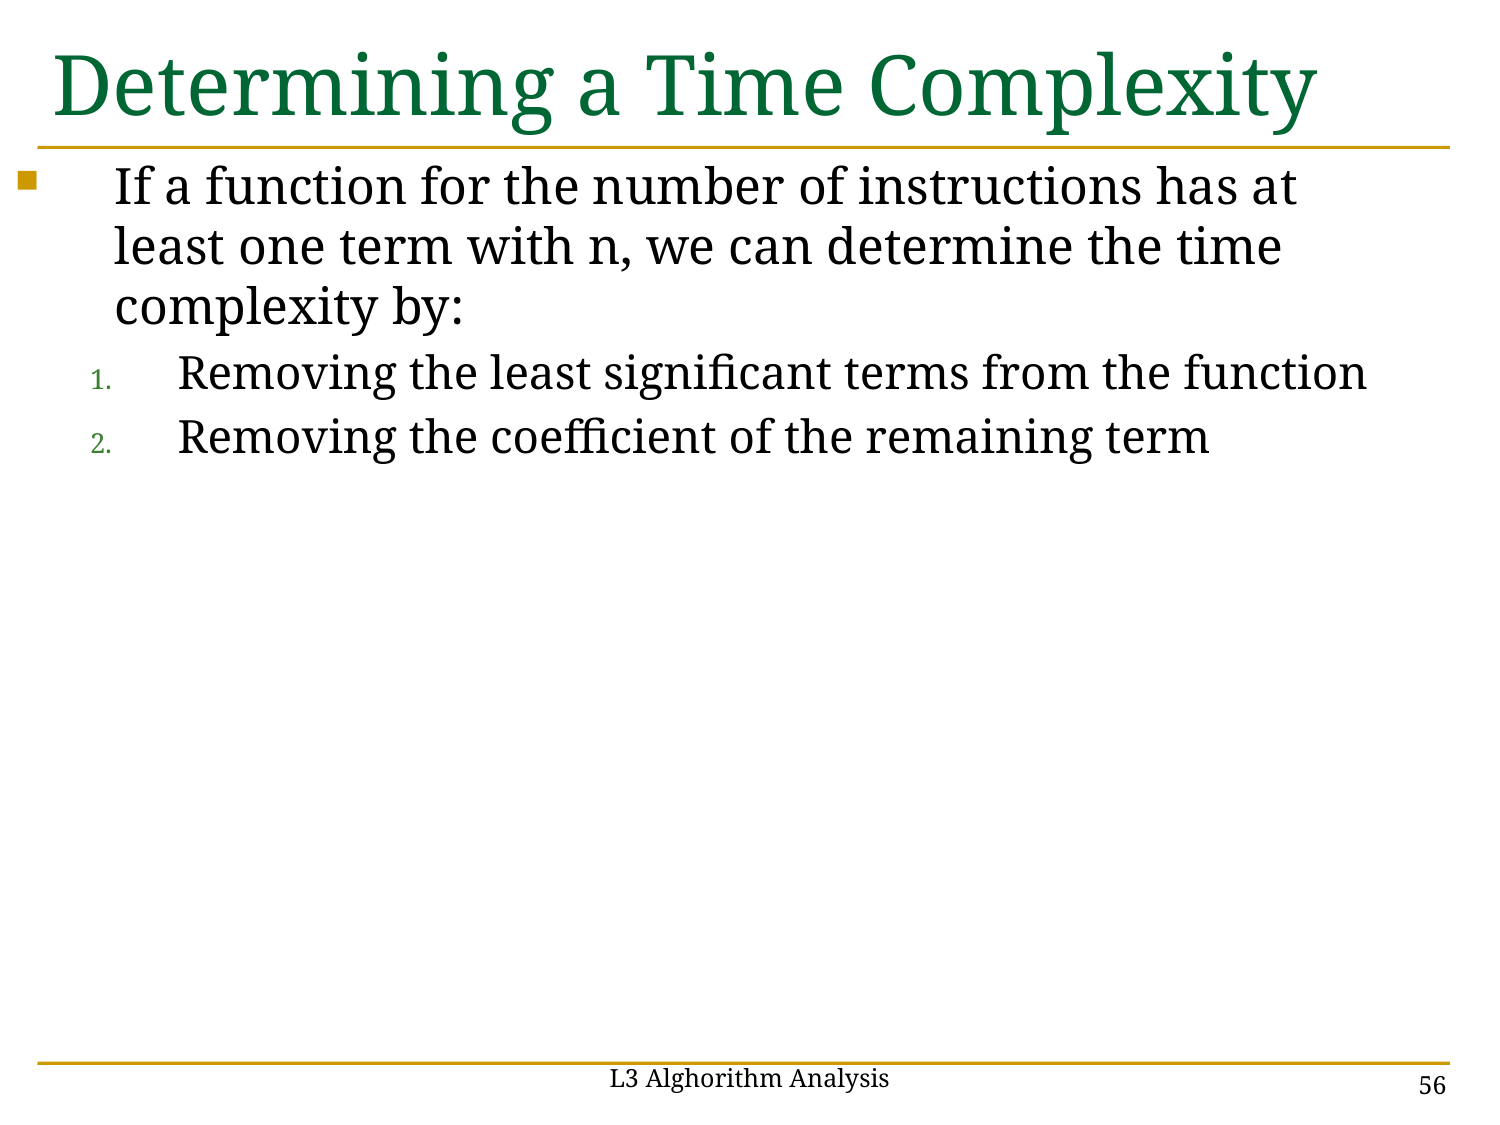

# Determining a Time Complexity
If a function for the number of instructions has at least one term with n, we can determine the time complexity by:
Removing the least significant terms from the function
Removing the coefficient of the remaining term
L3 Alghorithm Analysis